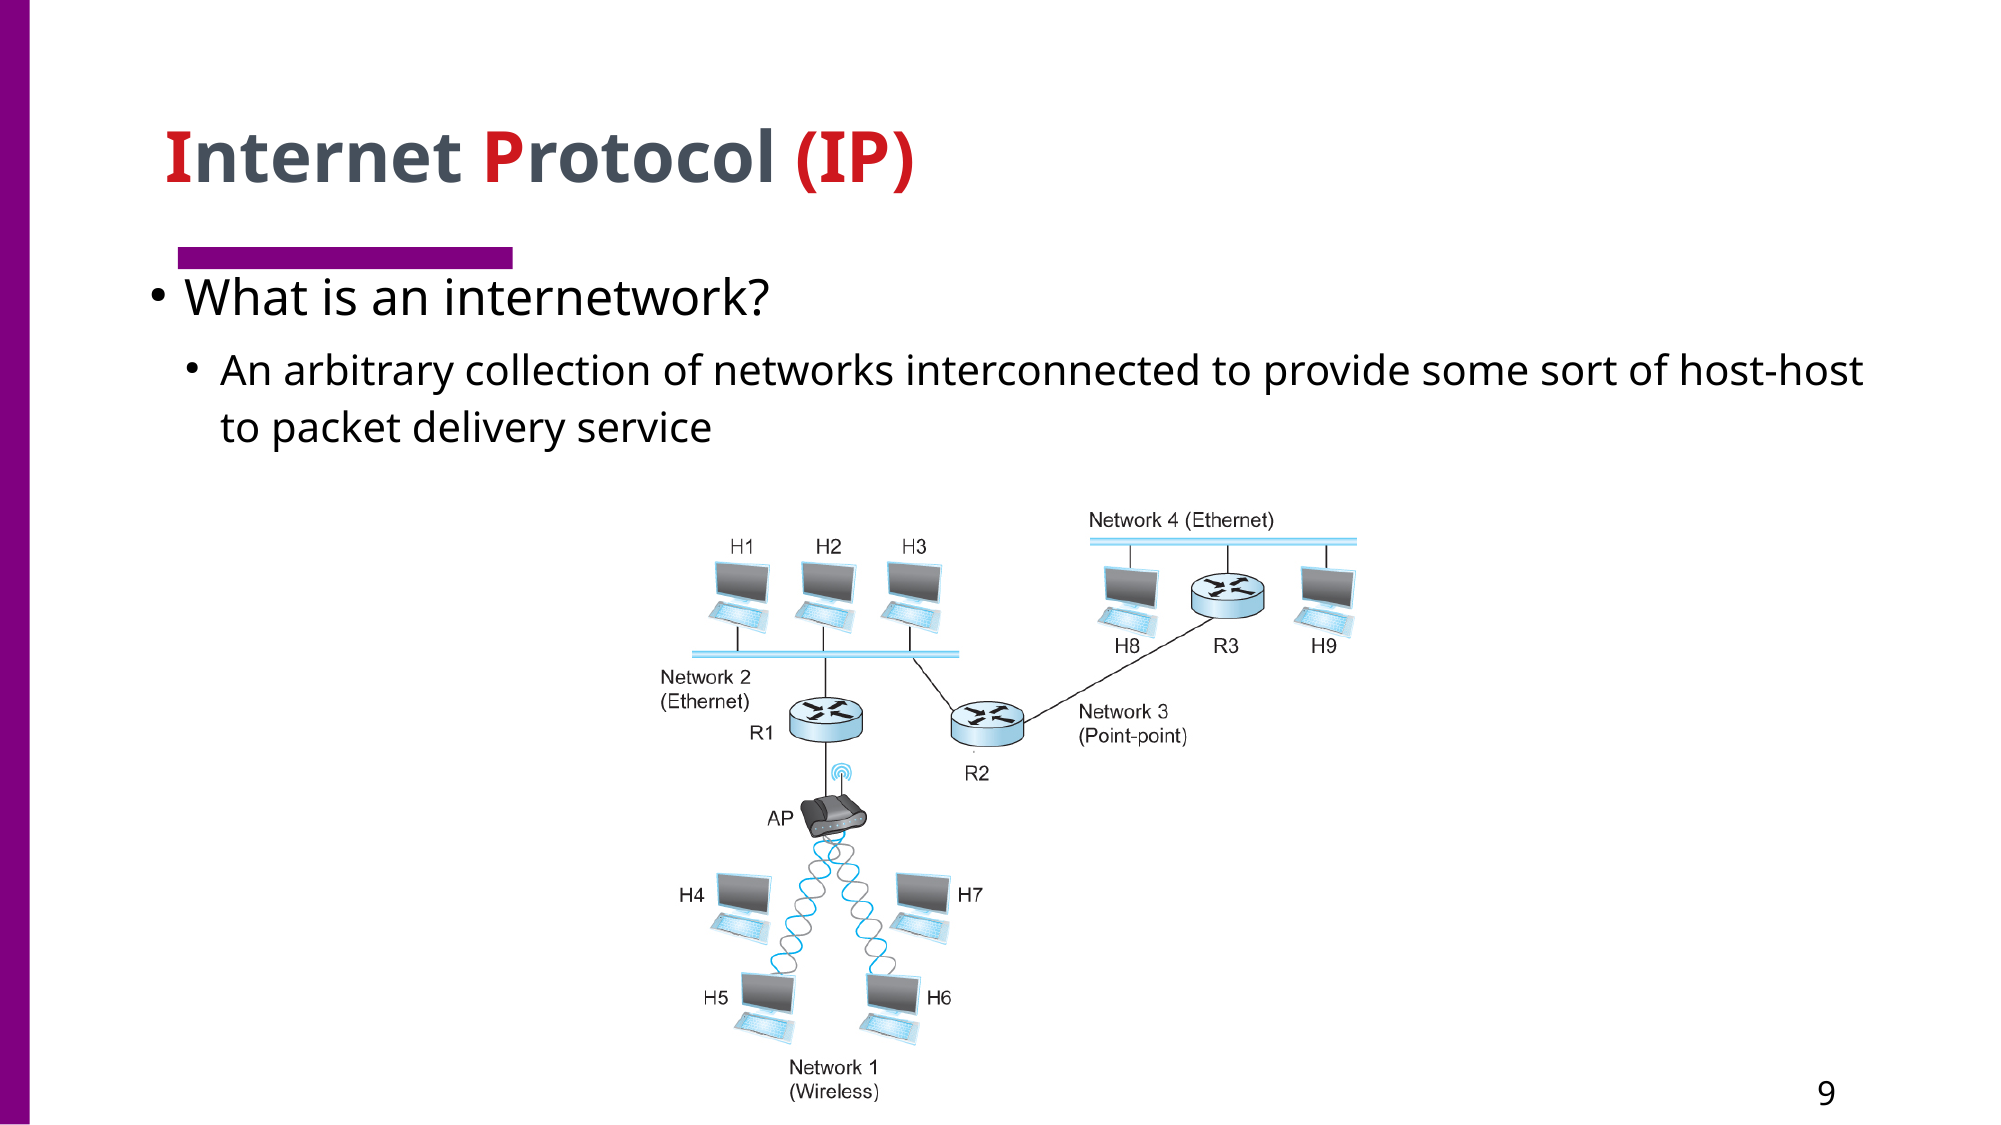

Internet Protocol (IP)
What is an internetwork?
An arbitrary collection of networks interconnected to provide some sort of host-host to packet delivery service